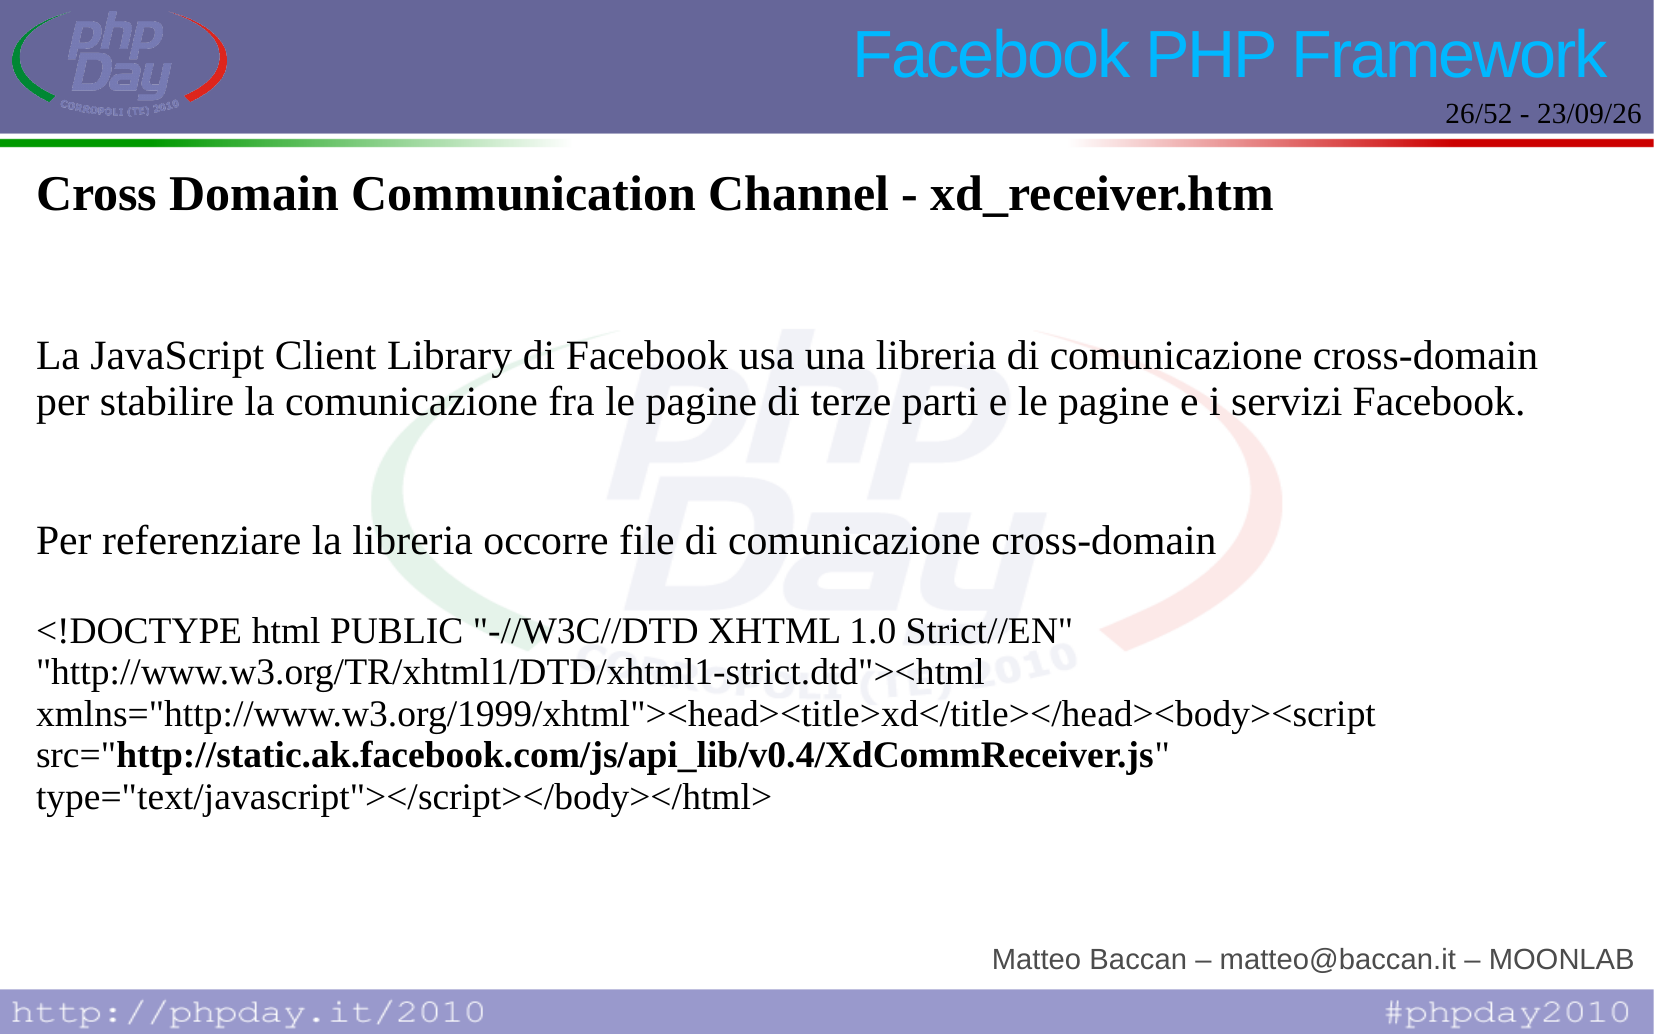

# Facebook PHP Framework
26
Cross Domain Communication Channel - xd_receiver.htm
La JavaScript Client Library di Facebook usa una libreria di comunicazione cross-domain per stabilire la comunicazione fra le pagine di terze parti e le pagine e i servizi Facebook.
Per referenziare la libreria occorre file di comunicazione cross-domain
<!DOCTYPE html PUBLIC "-//W3C//DTD XHTML 1.0 Strict//EN" "http://www.w3.org/TR/xhtml1/DTD/xhtml1-strict.dtd"><html xmlns="http://www.w3.org/1999/xhtml"><head><title>xd</title></head><body><script src="http://static.ak.facebook.com/js/api_lib/v0.4/XdCommReceiver.js" type="text/javascript"></script></body></html>